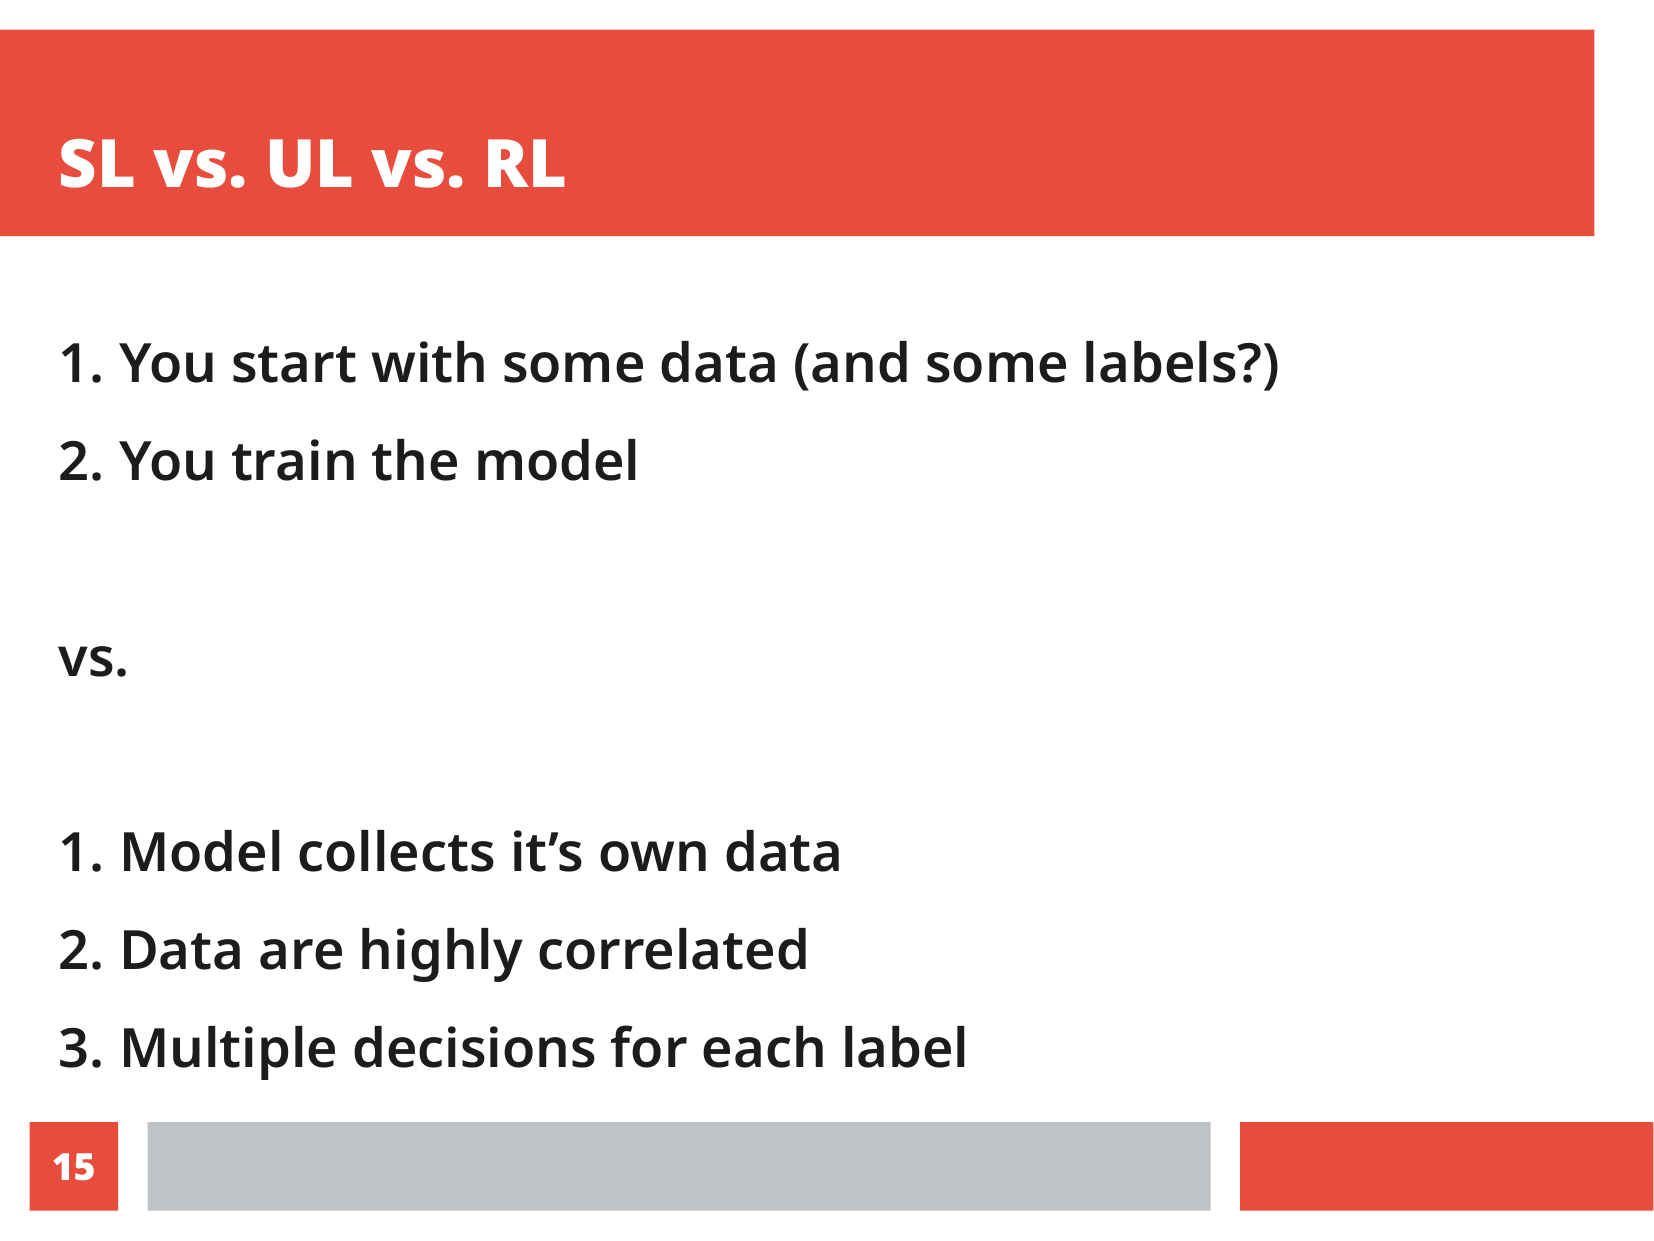

# SL vs. UL vs. RL
1. You start with some data (and some labels?)
2. You train the model
vs.
1. Model collects it’s own data
2. Data are highly correlated
3. Multiple decisions for each label
15